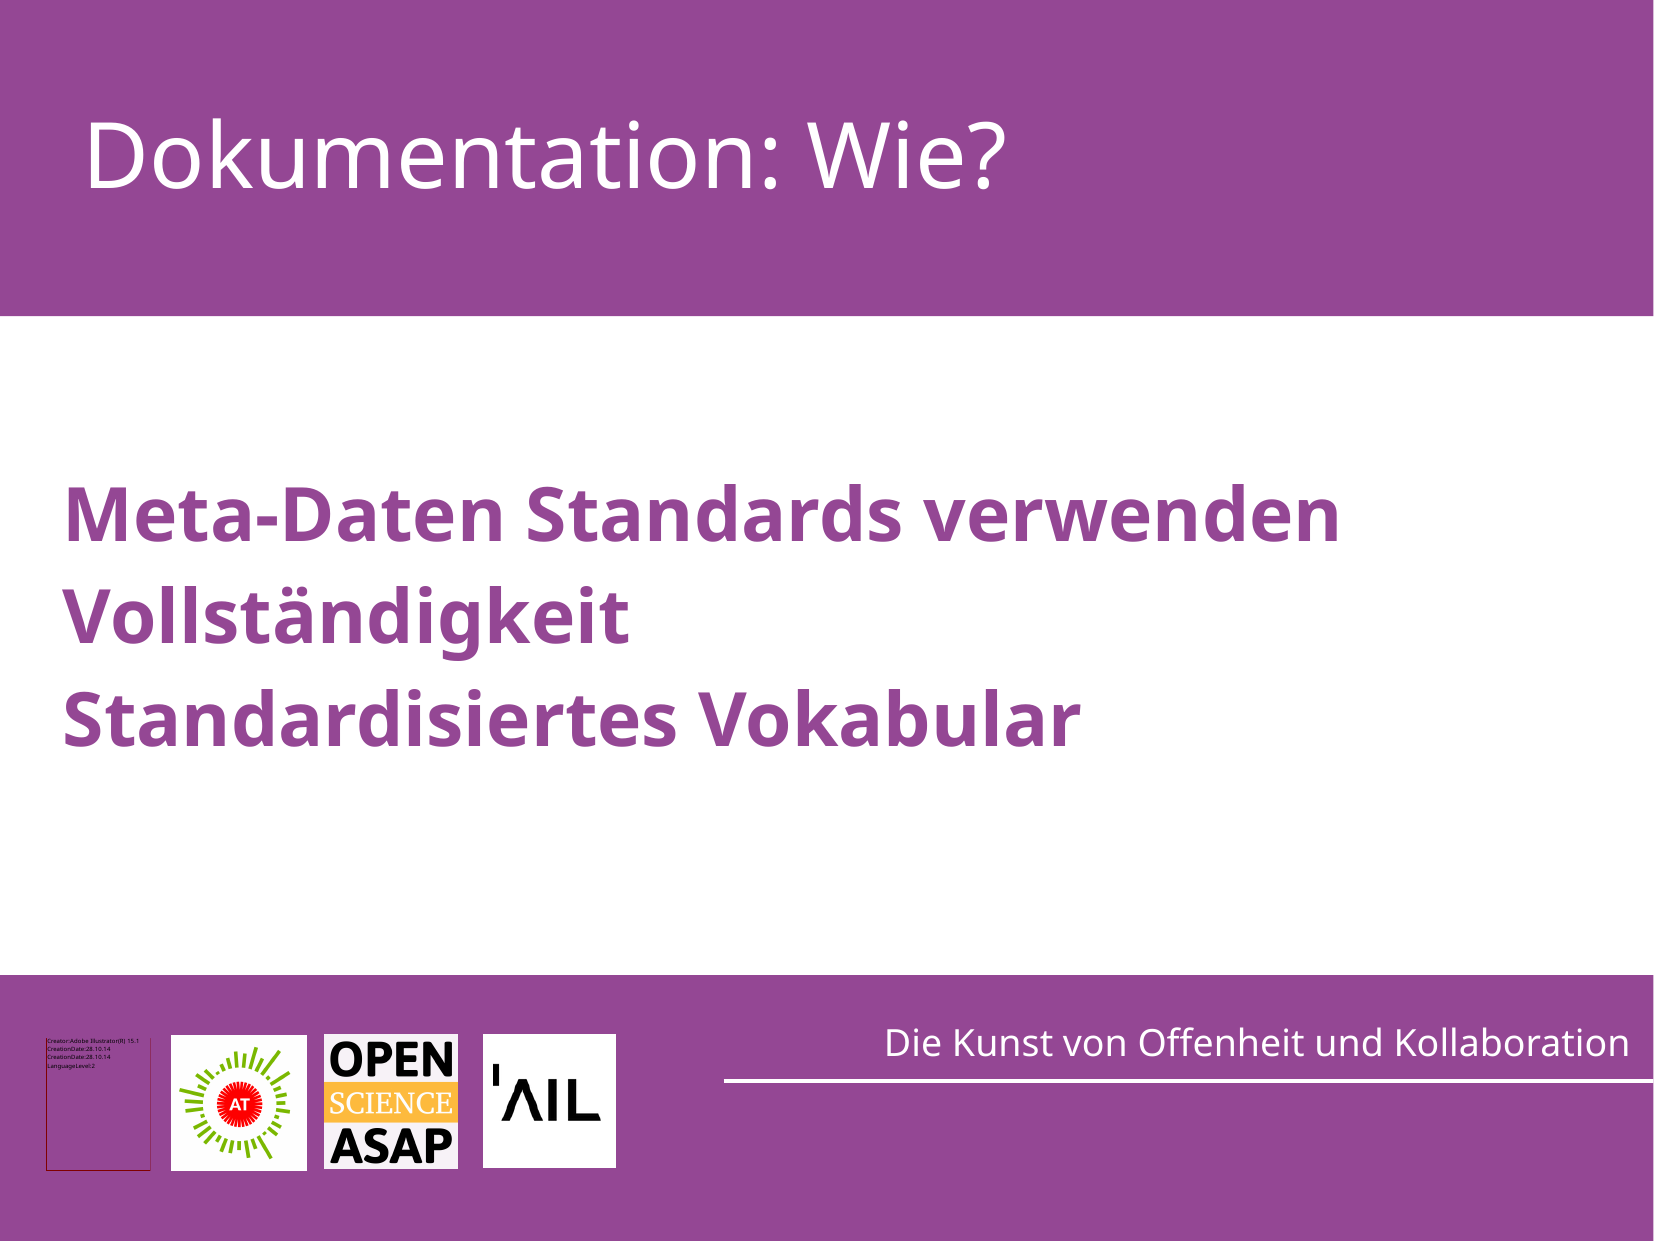

# Dokumentation: Wie?
Meta-Daten Standards verwenden
Vollständigkeit
Standardisiertes Vokabular
Die Kunst von Offenheit und Kollaboration